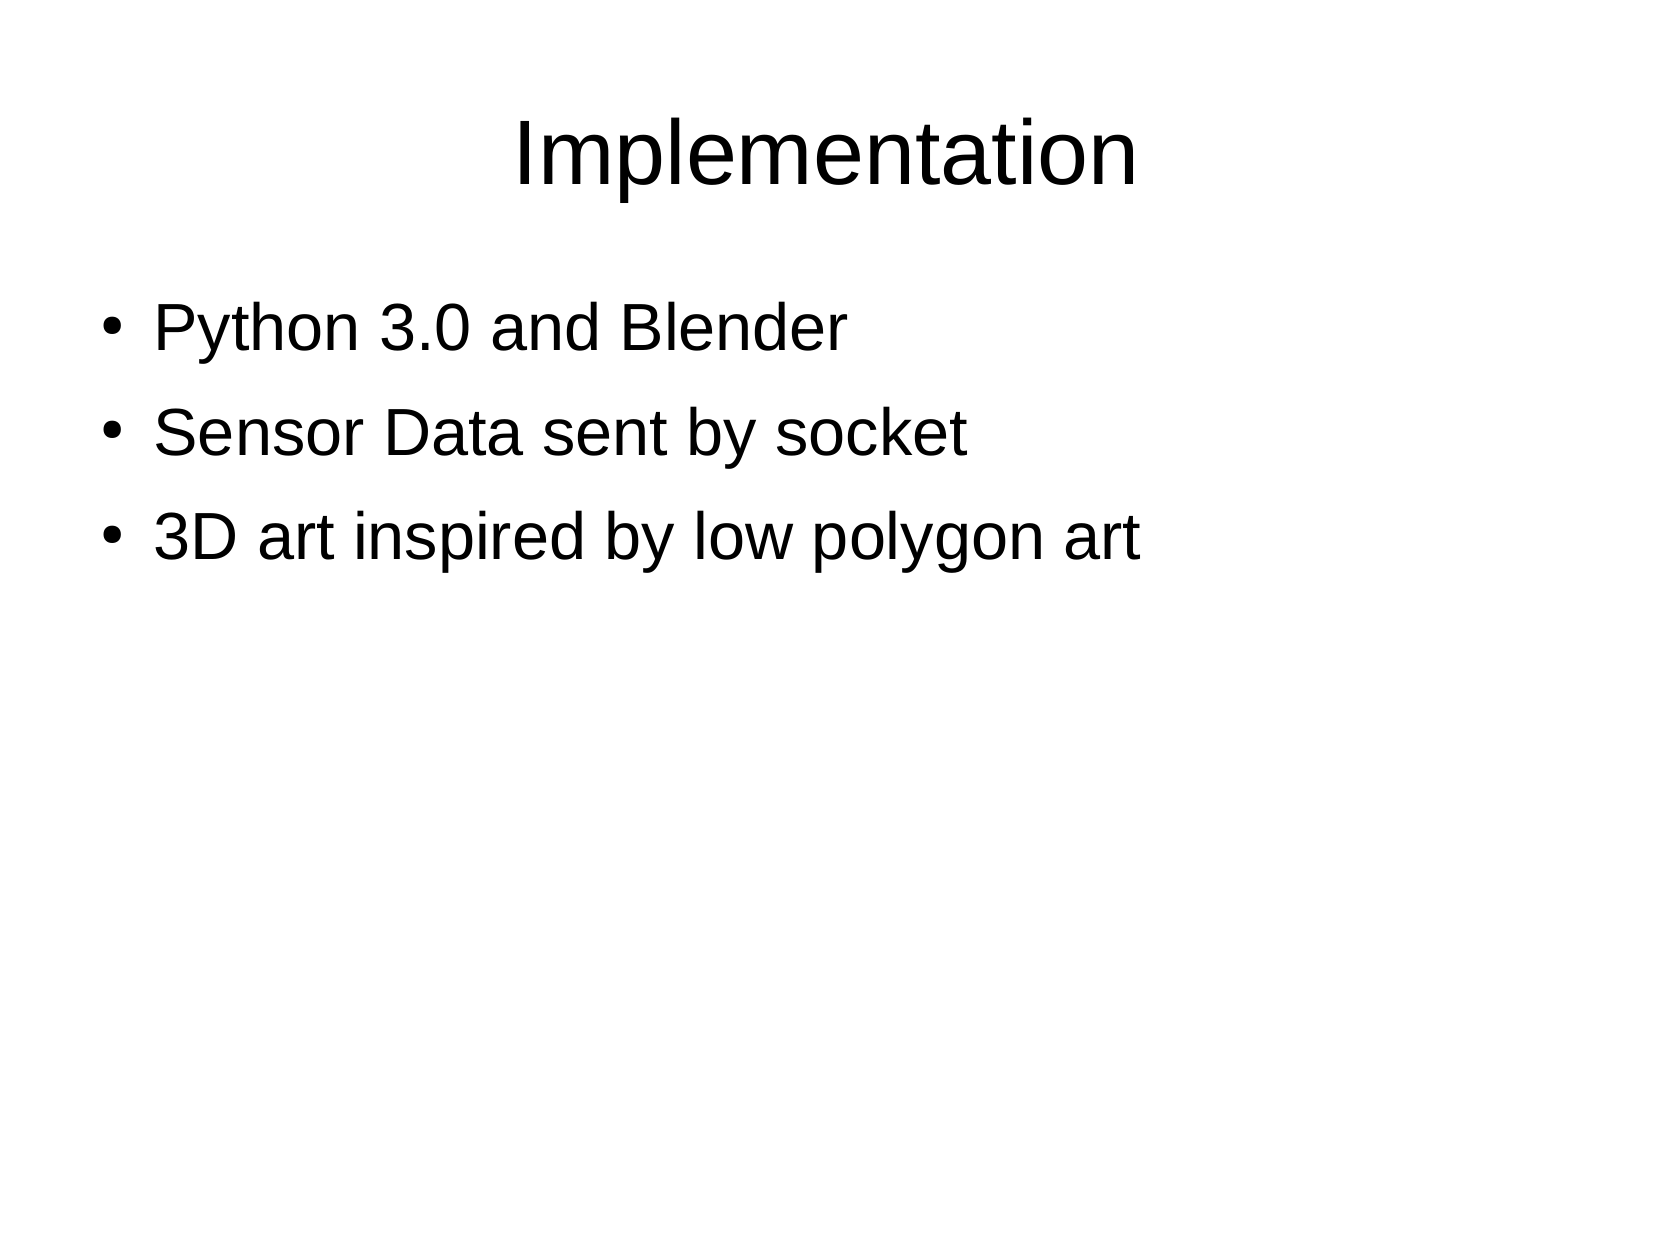

# Implementation
Python 3.0 and Blender
Sensor Data sent by socket
3D art inspired by low polygon art